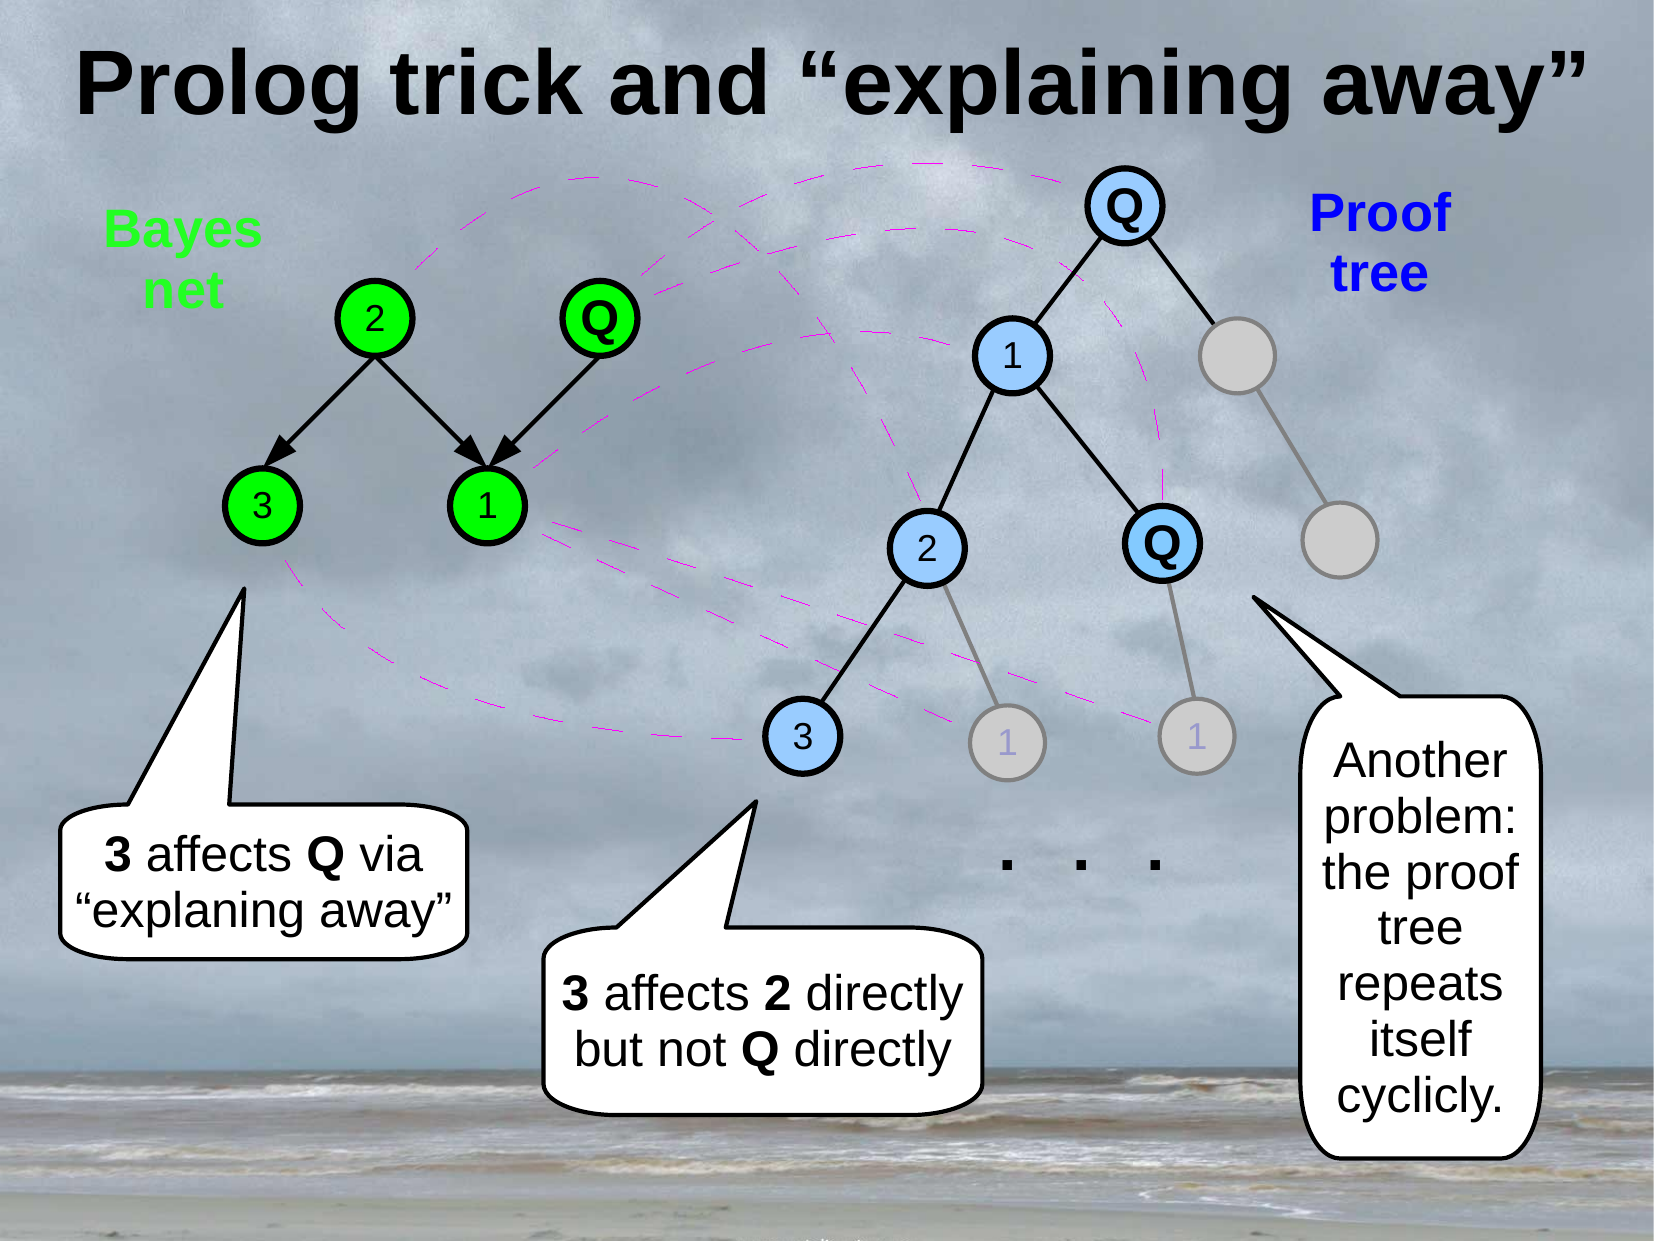

# Prolog trick and “explaining away”
Q
Proof
tree
Bayes net
2
Q
1
3
1
Q
2
Another
problem:
the proof
tree
repeats
itself
cyclicly.
3
1
1
. . .
3 affects Q via
“explaning away”
3 affects 2 directly
but not Q directly